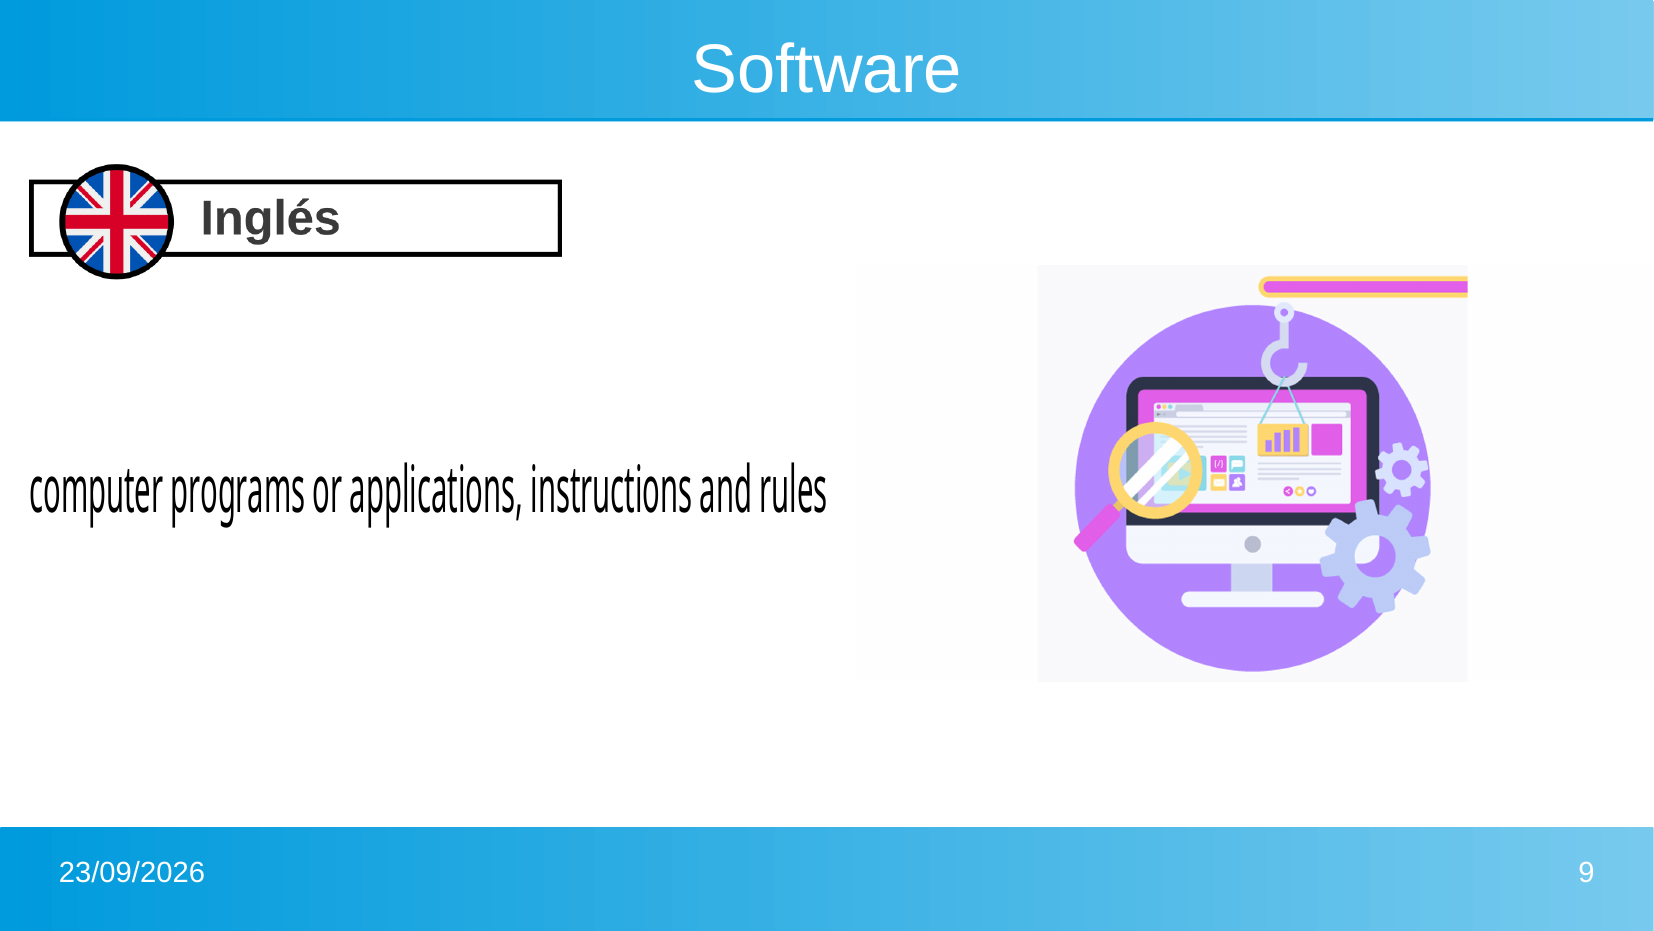

# Software
computer programs or applications, instructions and rules
9